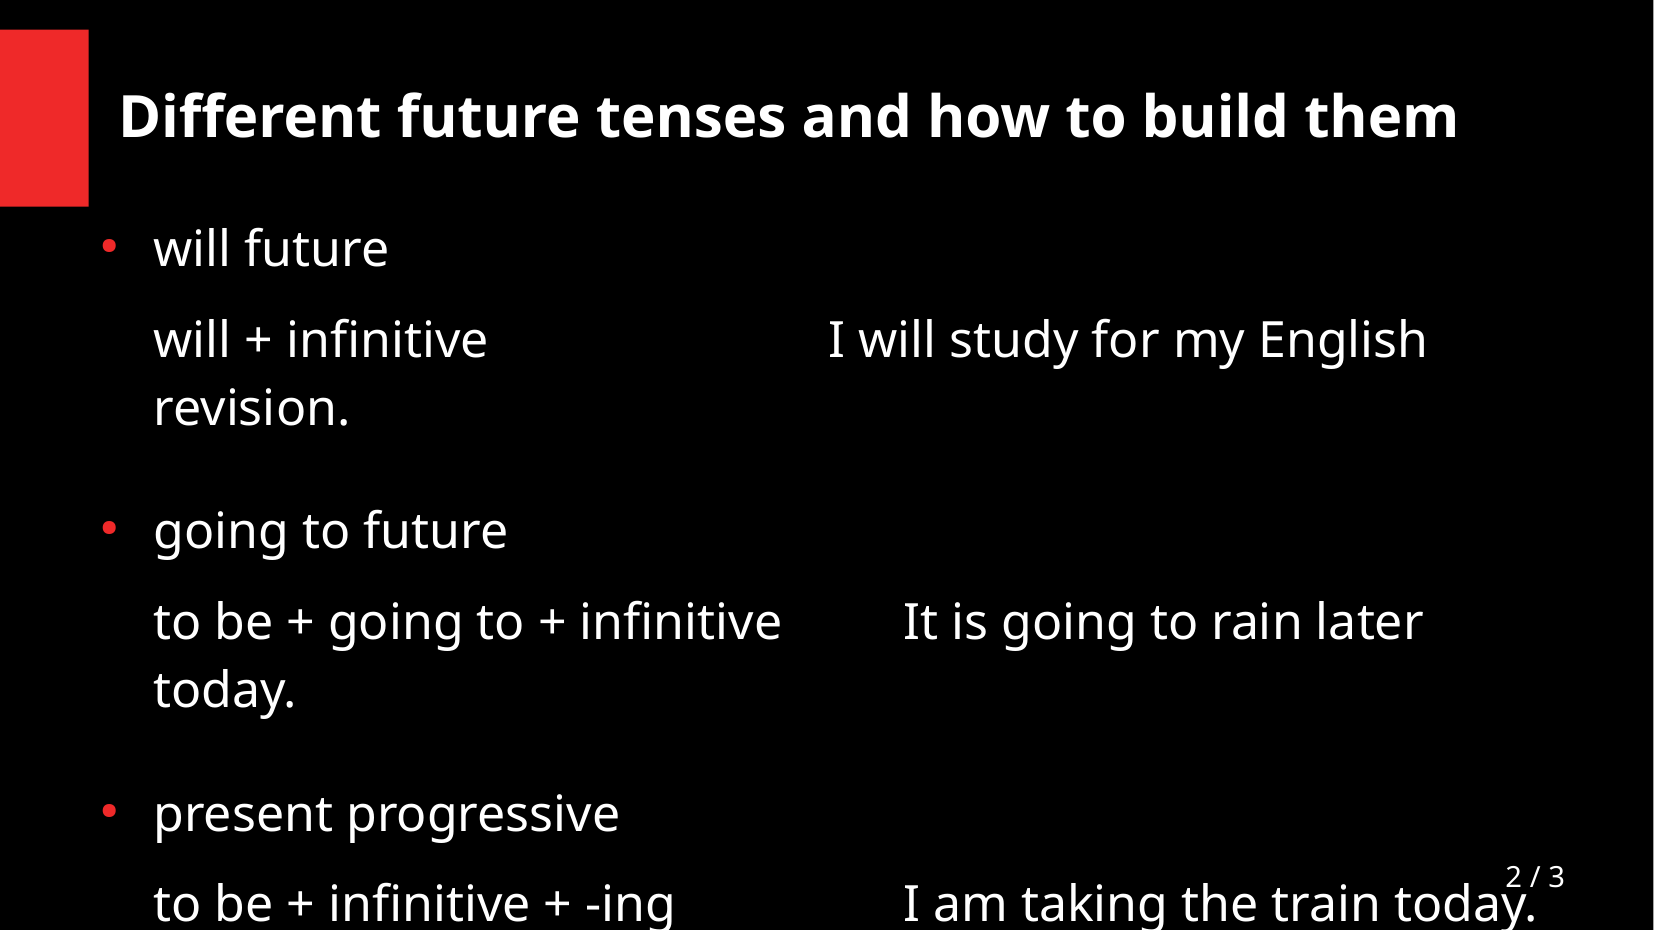

# Different future tenses and how to build them
will future
will + infinitive					I will study for my English revision.
going to future
to be + going to + infinitive		It is going to rain later today.
present progressive
to be + infinitive + -ing				I am taking the train today.
simple Present
infinitive + -s							The bus leaves at 7 p.m.
2